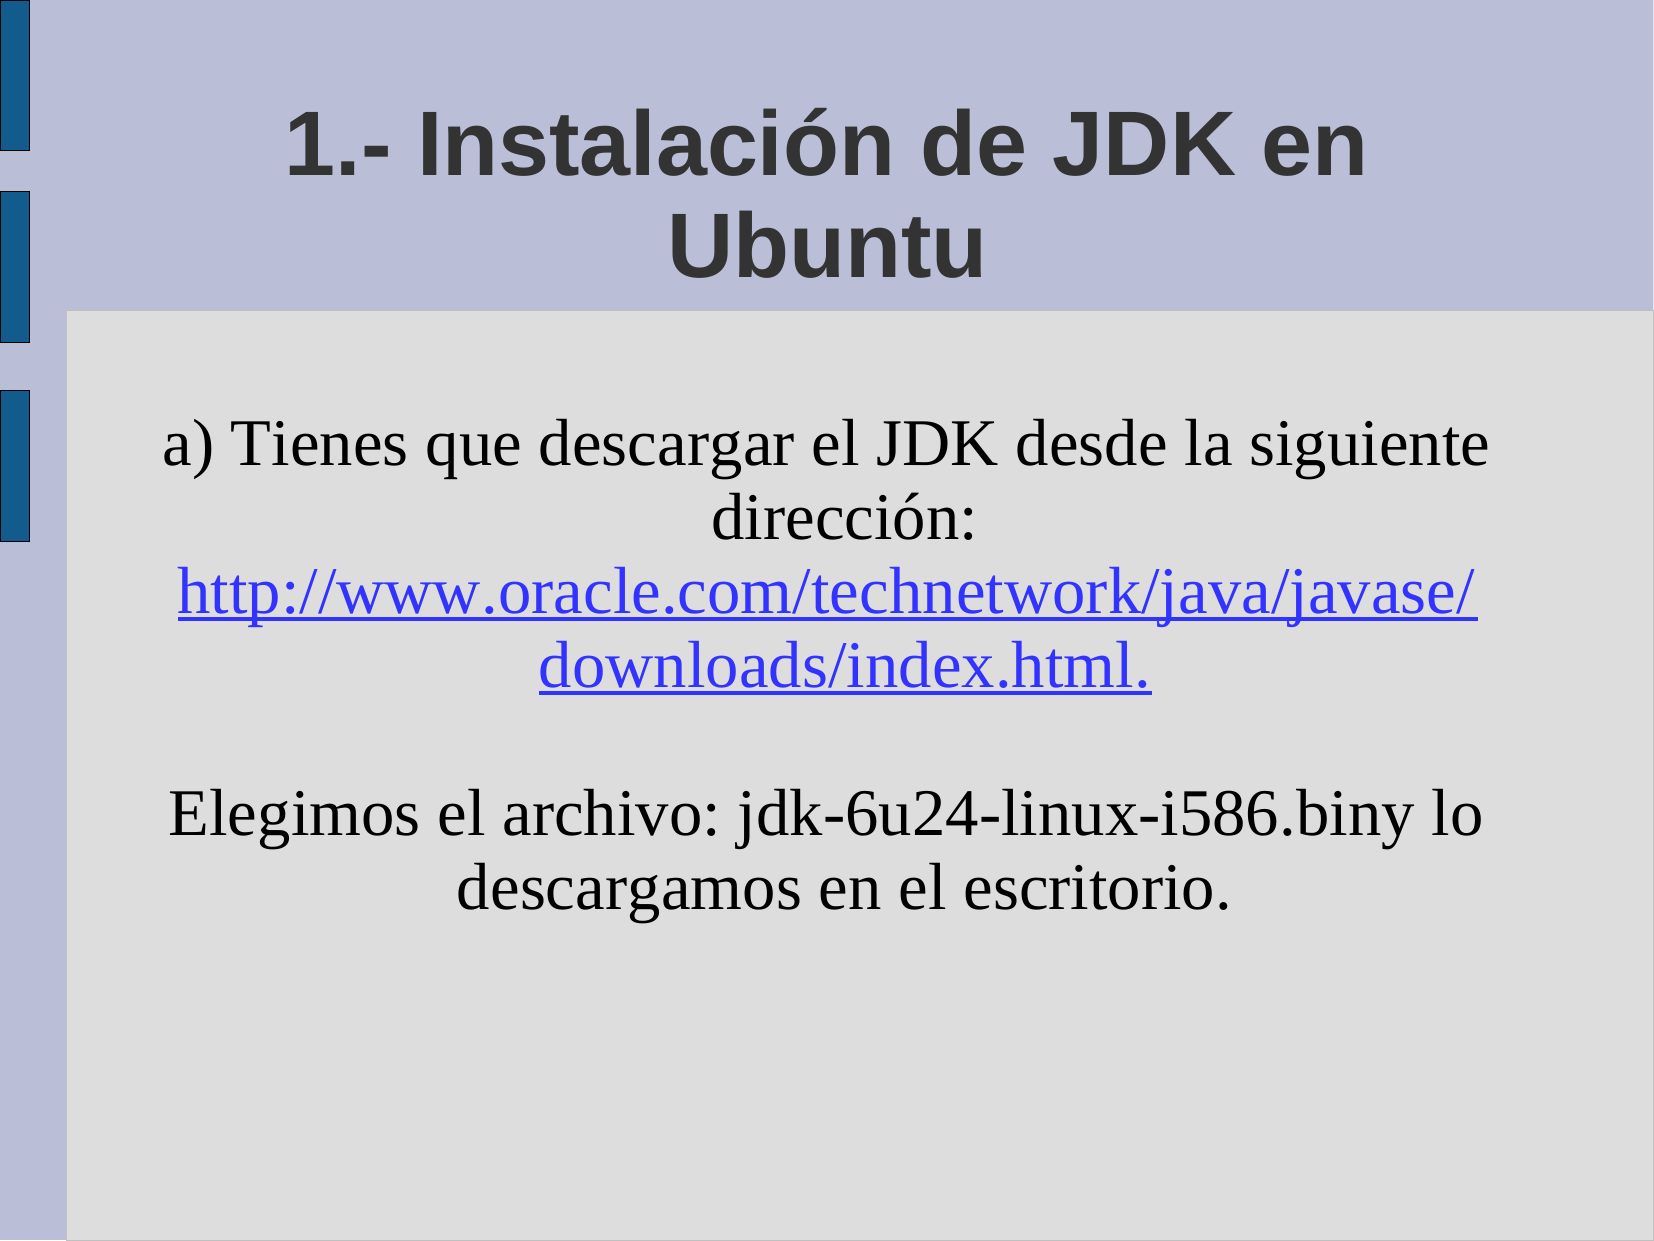

# 1.- Instalación de JDK en Ubuntu
a) Tienes que descargar el JDK desde la siguiente dirección:
http://www.oracle.com/technetwork/java/javase/downloads/index.html.
Elegimos el archivo: jdk-6u24-linux-i586.biny lo descargamos en el escritorio.